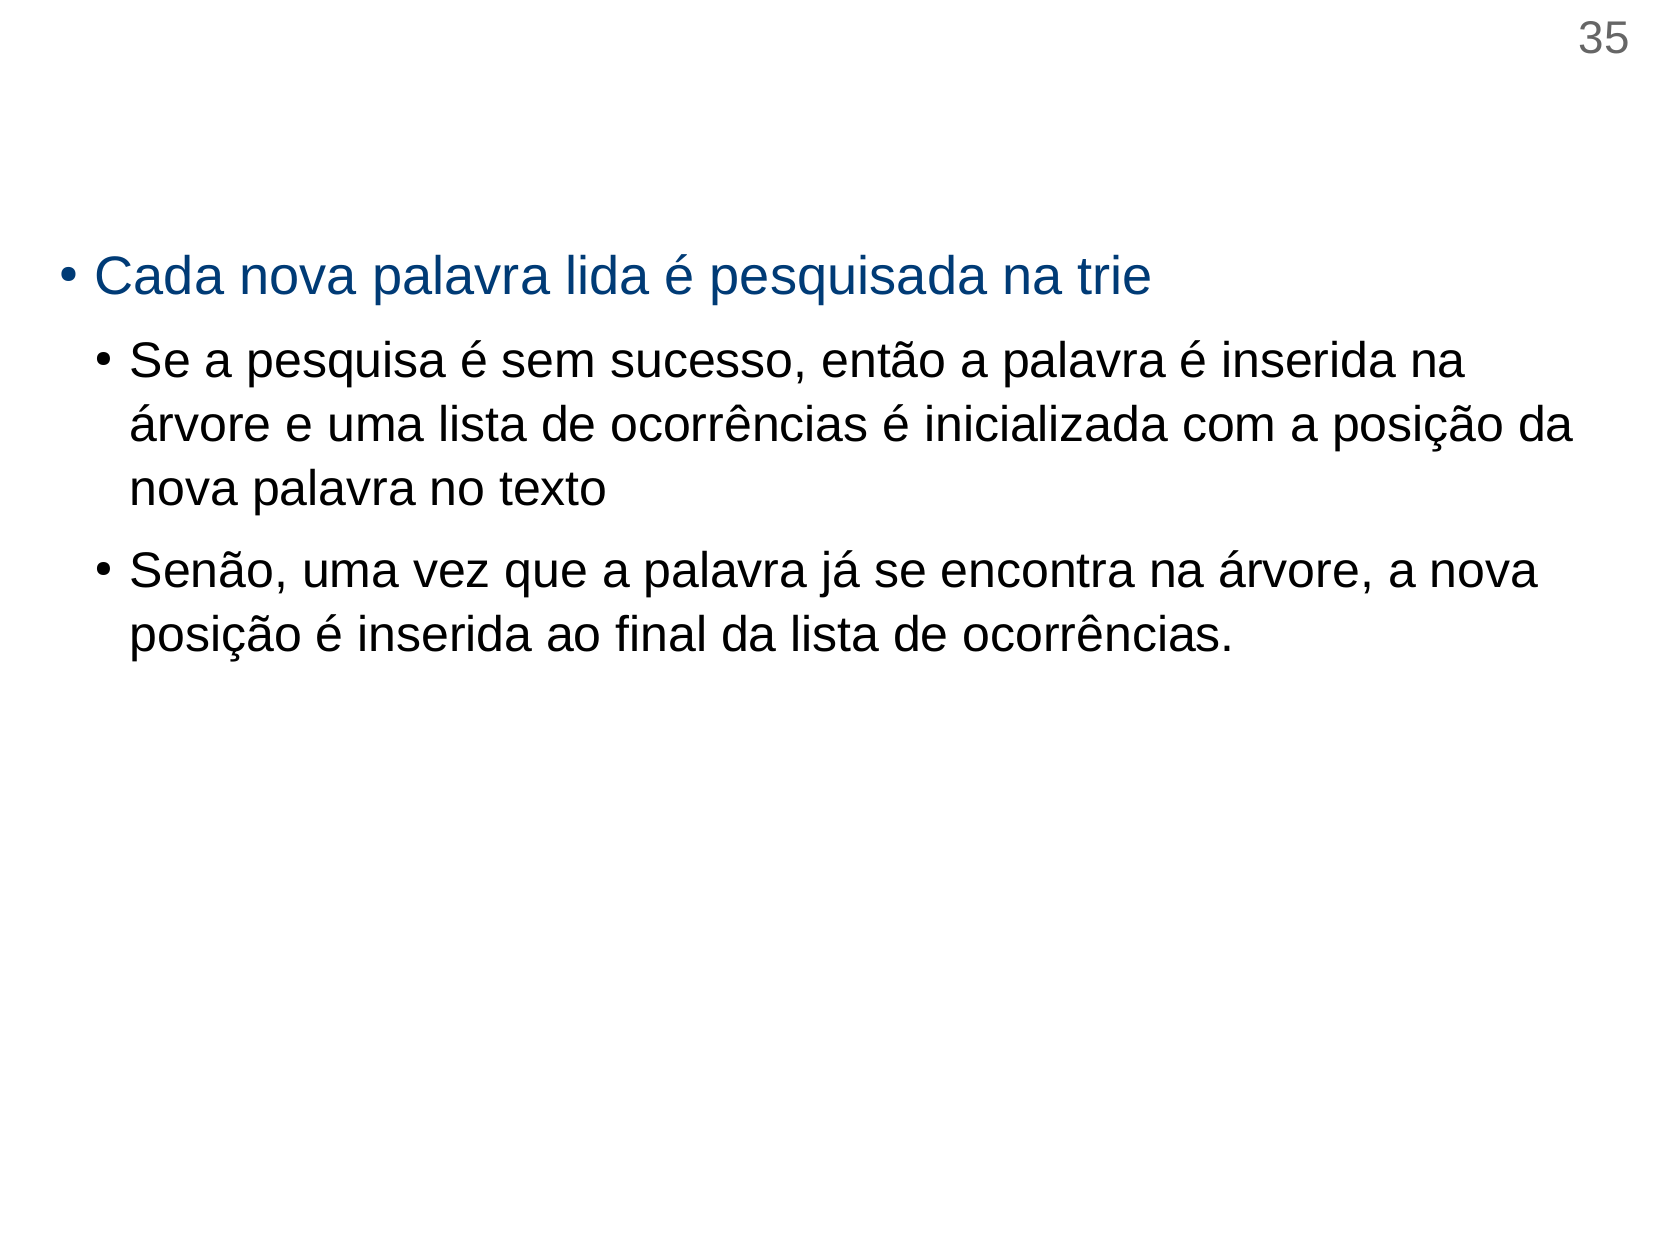

35
#
Cada nova palavra lida é pesquisada na trie
Se a pesquisa é sem sucesso, então a palavra é inserida na árvore e uma lista de ocorrências é inicializada com a posição da nova palavra no texto
Senão, uma vez que a palavra já se encontra na árvore, a nova posição é inserida ao final da lista de ocorrências.